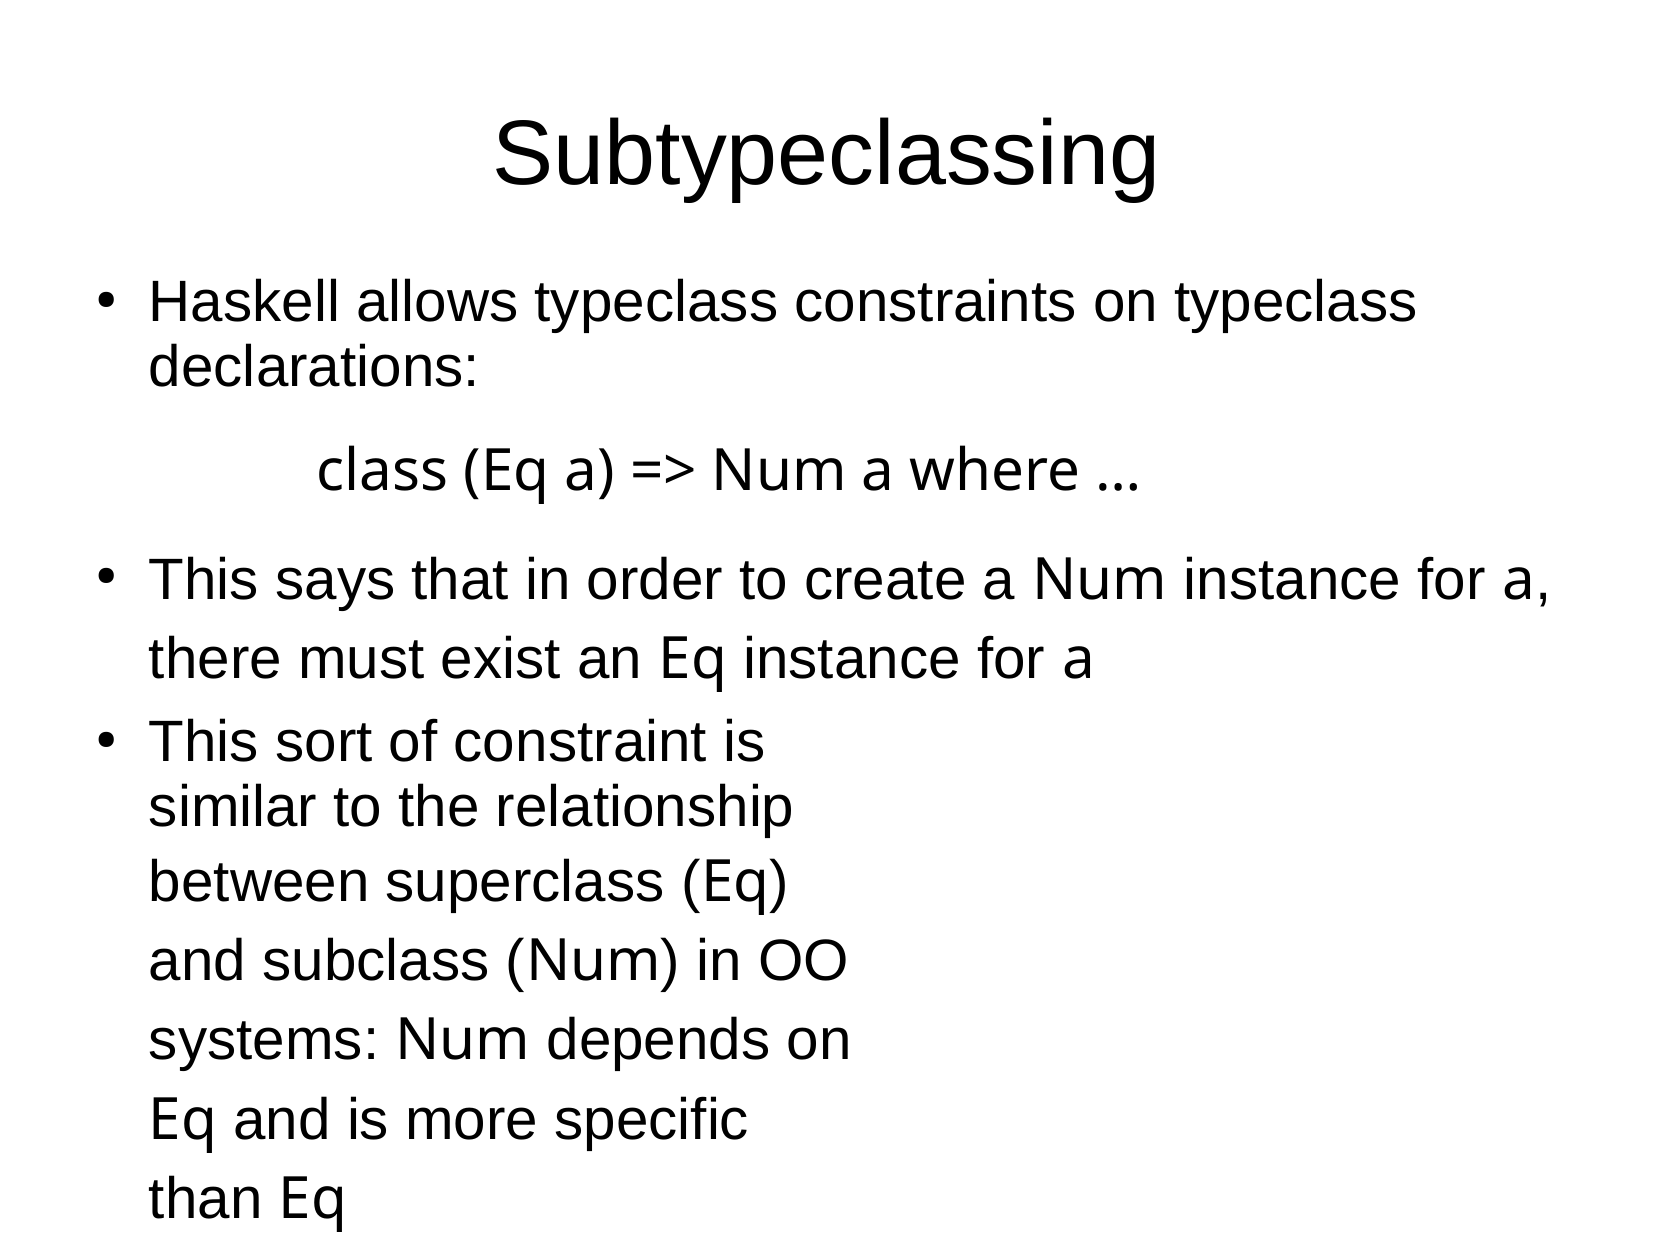

# Subtypeclassing
Haskell allows typeclass constraints on typeclass declarations:
 class (Eq a) => Num a where …
This says that in order to create a Num instance for a, there must exist an Eq instance for a
This sort of constraint is similar to the relationship between superclass (Eq) and subclass (Num) in OO systems: Num depends on Eq and is more specific than Eq